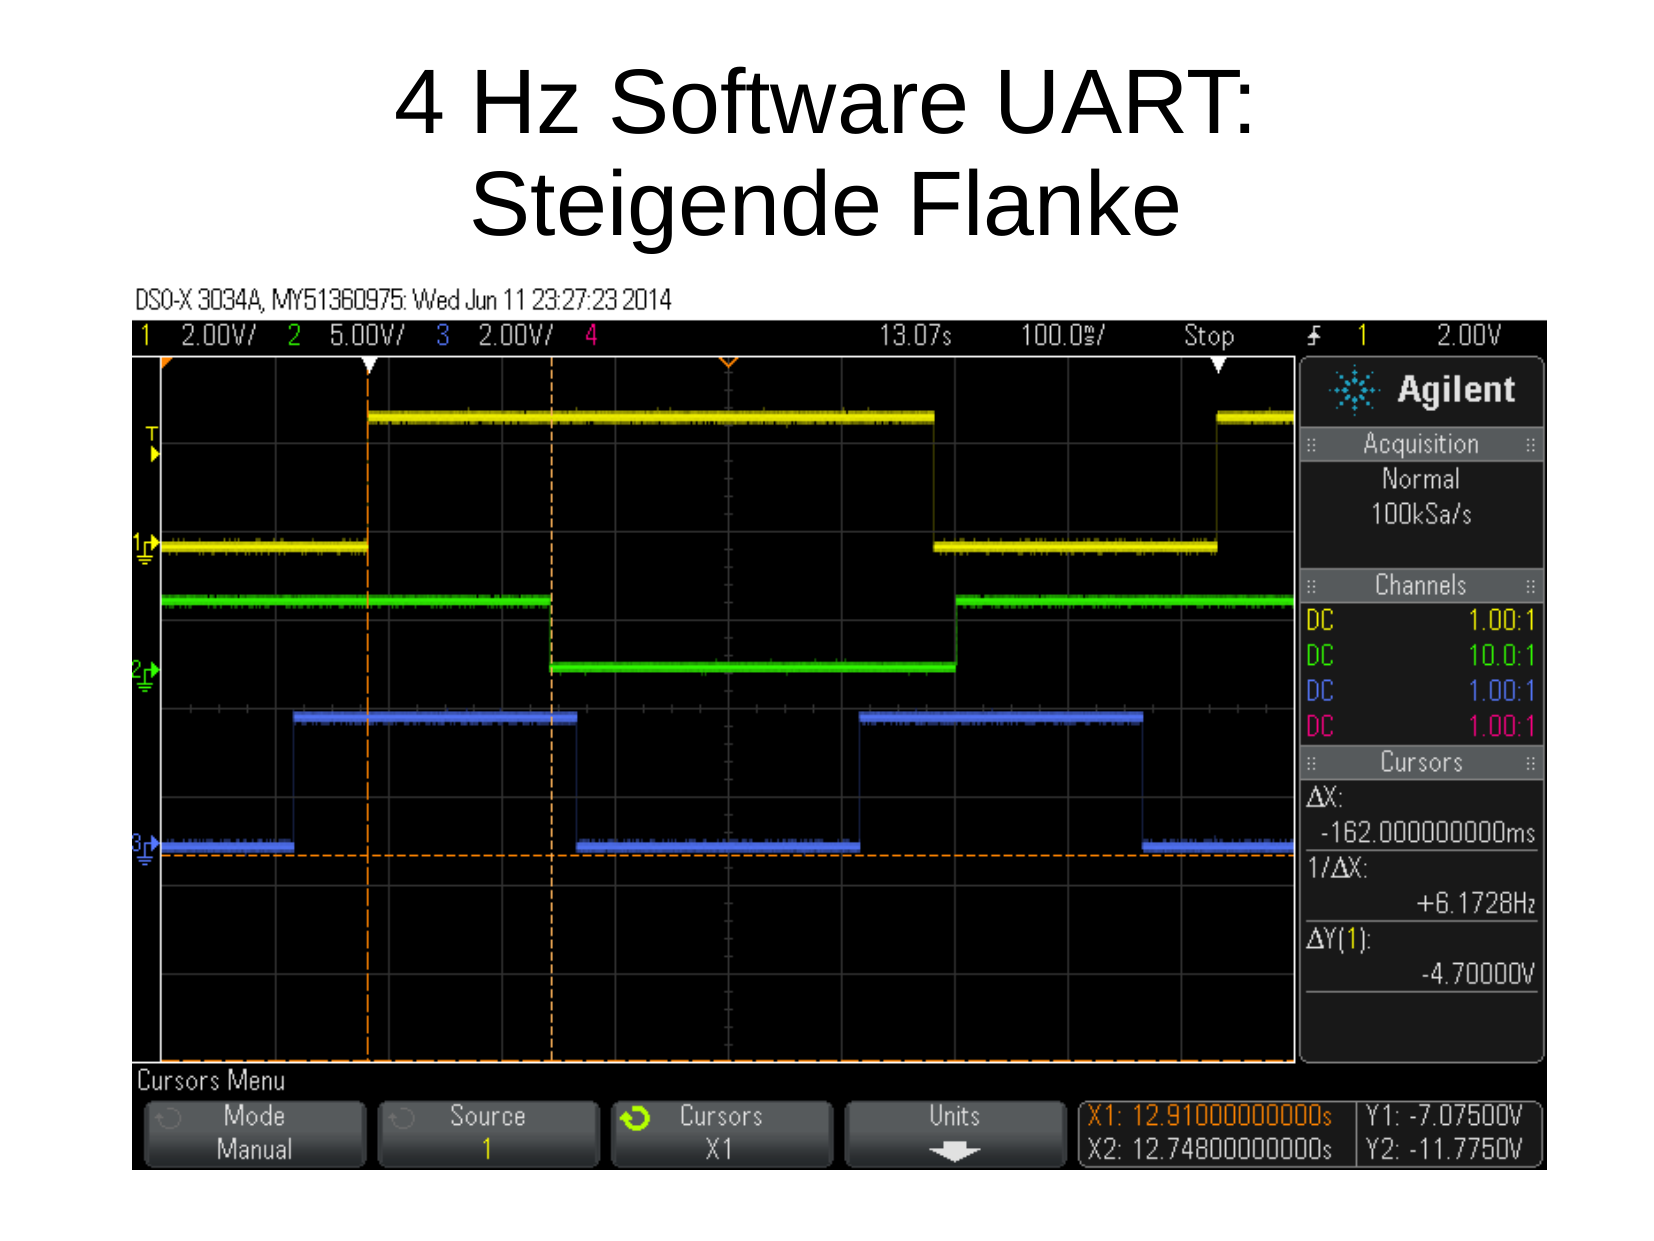

# 4 Hz Software UART: Steigende Flanke